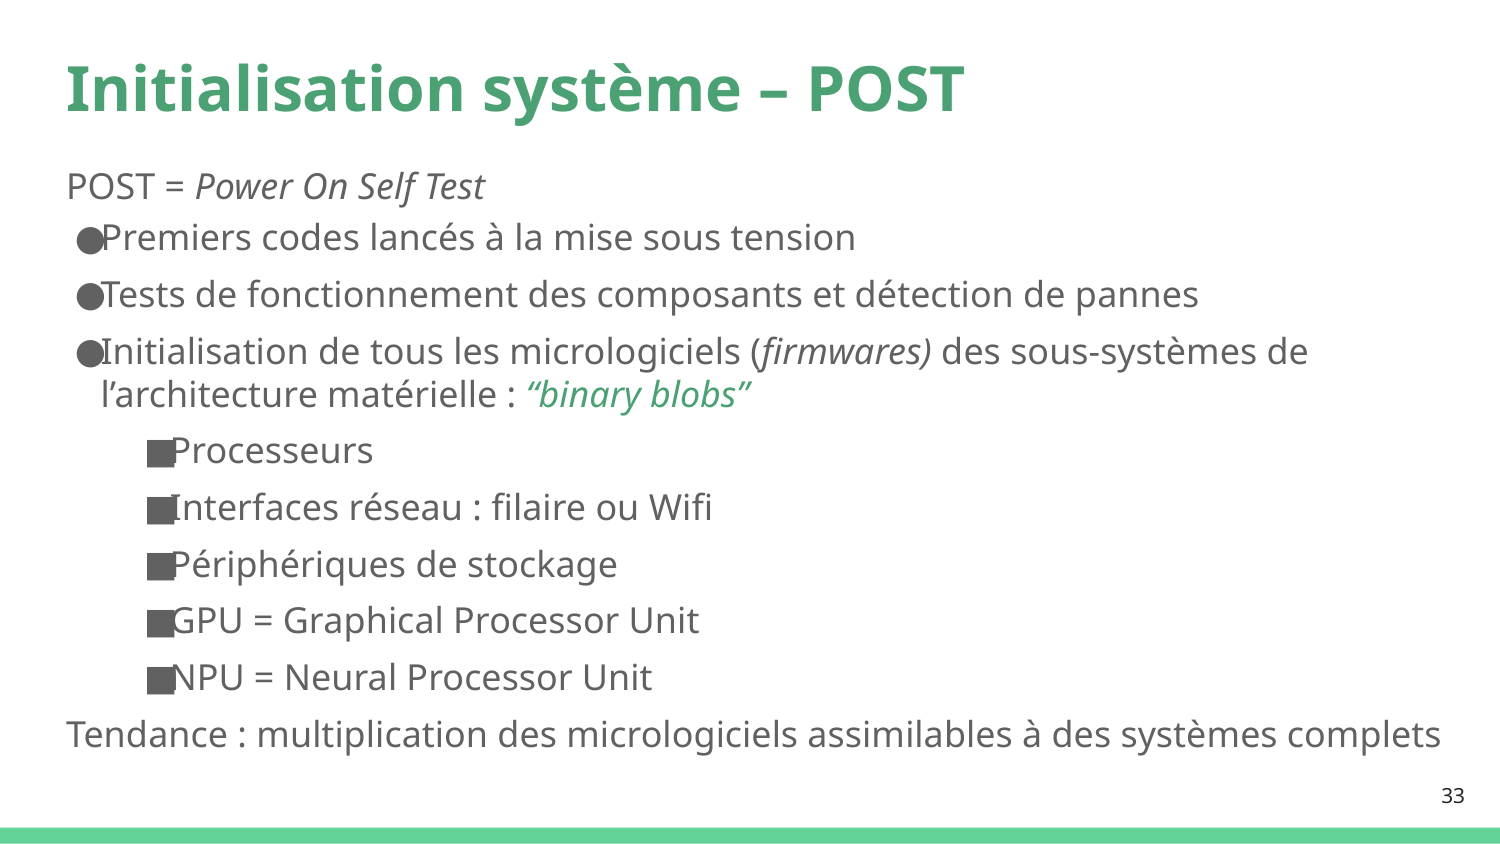

# Initialisation système – POST
POST = Power On Self Test
Premiers codes lancés à la mise sous tension
Tests de fonctionnement des composants et détection de pannes
Initialisation de tous les micrologiciels (firmwares) des sous-systèmes de l’architecture matérielle : “binary blobs”
Processeurs
Interfaces réseau : filaire ou Wifi
Périphériques de stockage
GPU = Graphical Processor Unit
NPU = Neural Processor Unit
Tendance : multiplication des micrologiciels assimilables à des systèmes complets